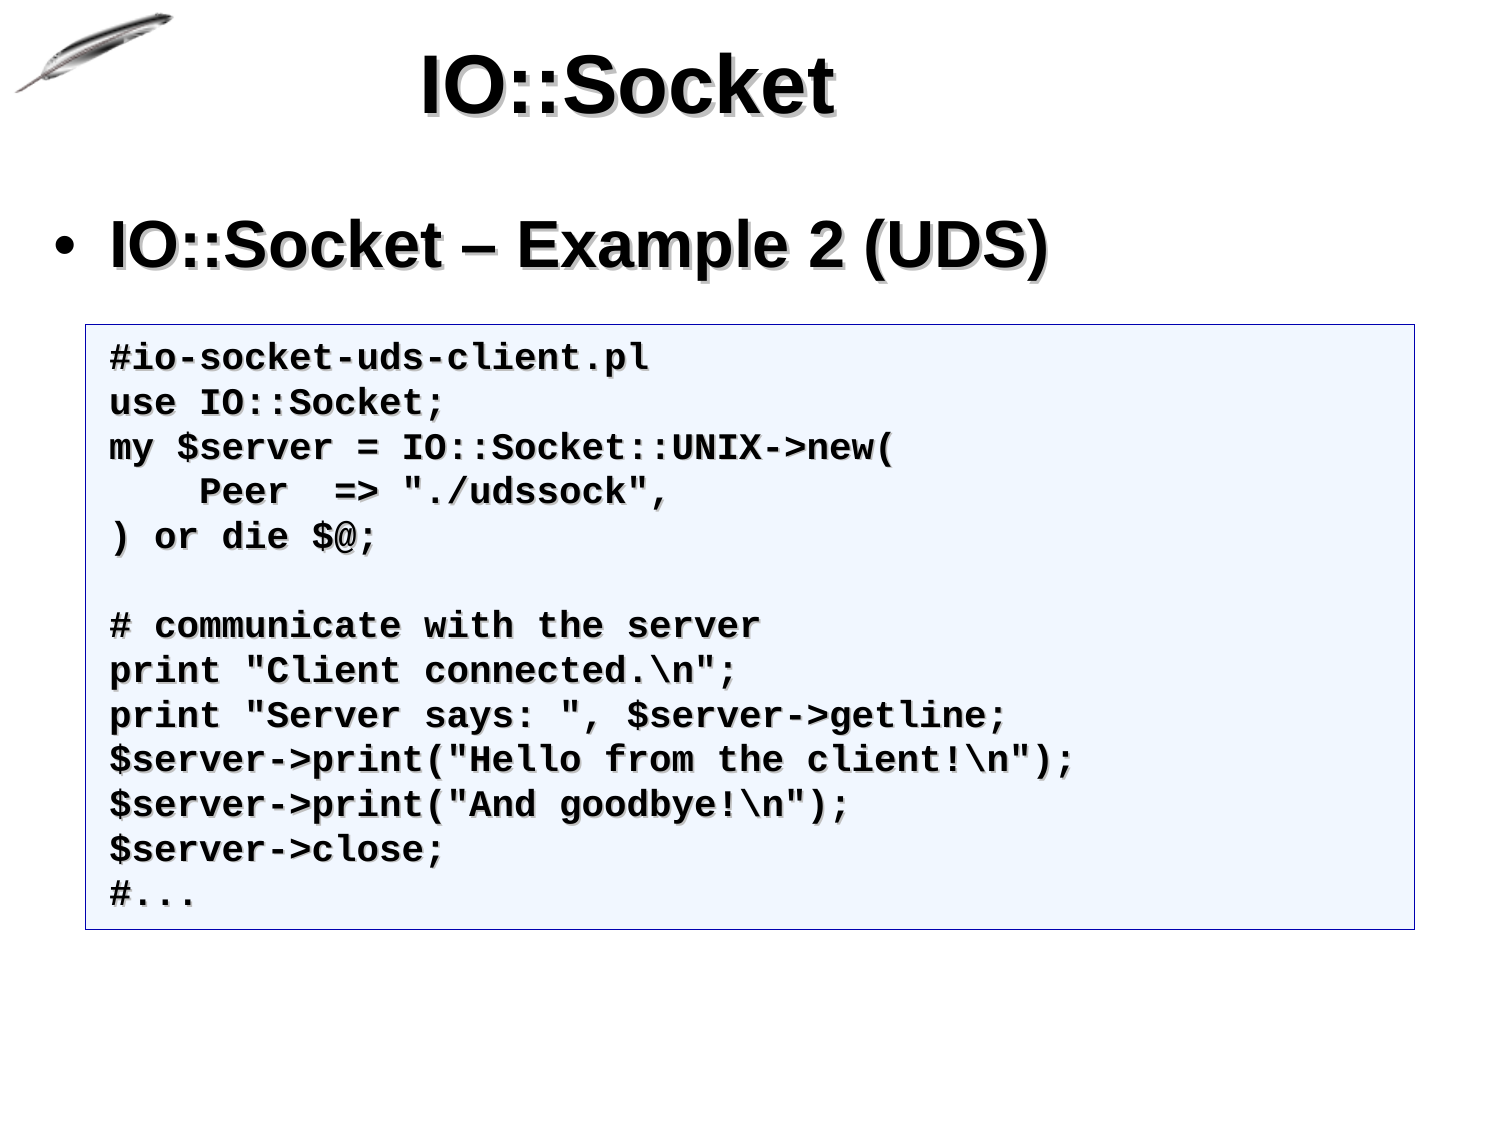

# IO::Socket
IO::Socket – Example 2 (UDS)
#io-socket-uds-client.pl
use IO::Socket;
my $server = IO::Socket::UNIX->new(
 Peer => "./udssock",
) or die $@;
# communicate with the server
print "Client connected.\n";
print "Server says: ", $server->getline;
$server->print("Hello from the client!\n");
$server->print("And goodbye!\n");
$server->close;
#...